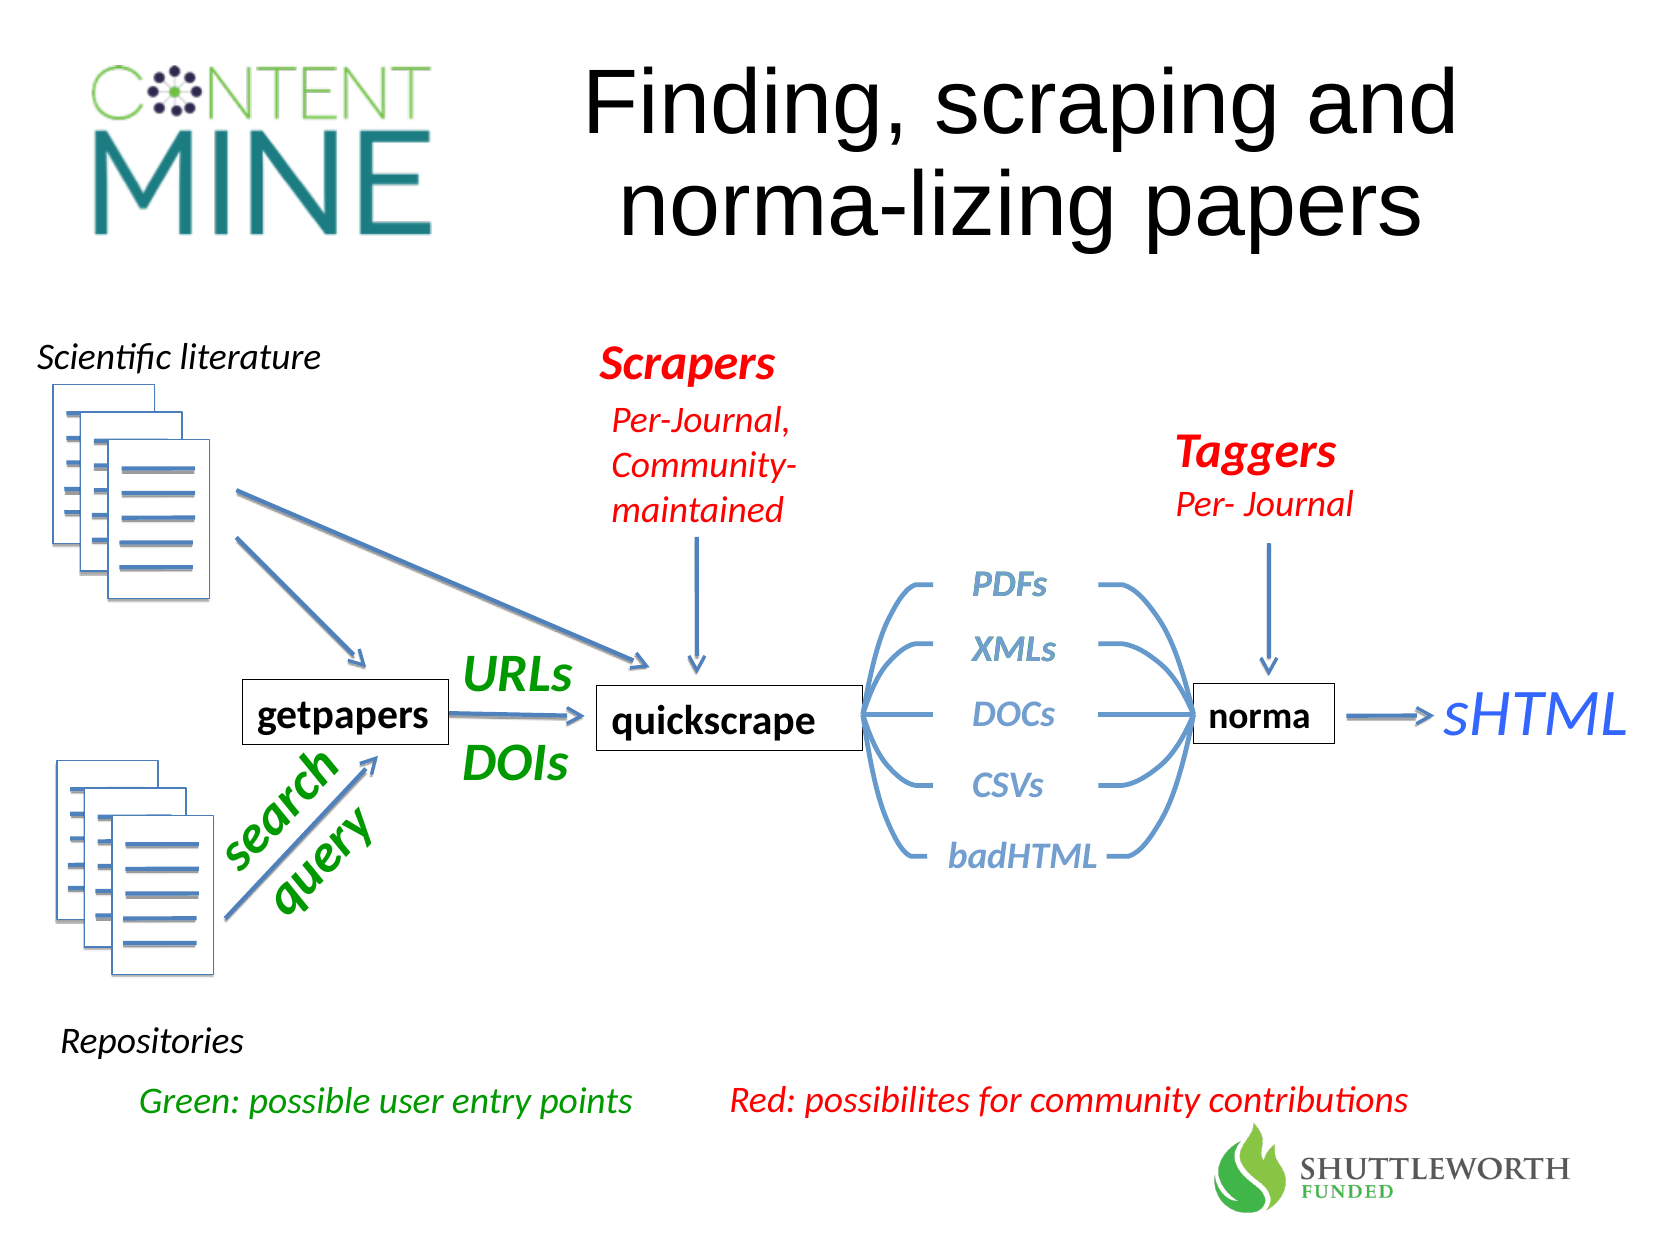

# Finding, scraping and norma-lizing papers
Scrapers
Scientific literature
Per-Journal,
Community-maintained
Taggers
Per- Journal
PDFs
PDFs
XMLs
XMLs
URLs
sHTML
getpapers
norma
quickscrape
DOCs
DOIs
search query
CSVs
badHTML
Repositories
Red: possibilites for community contributions
Green: possible user entry points